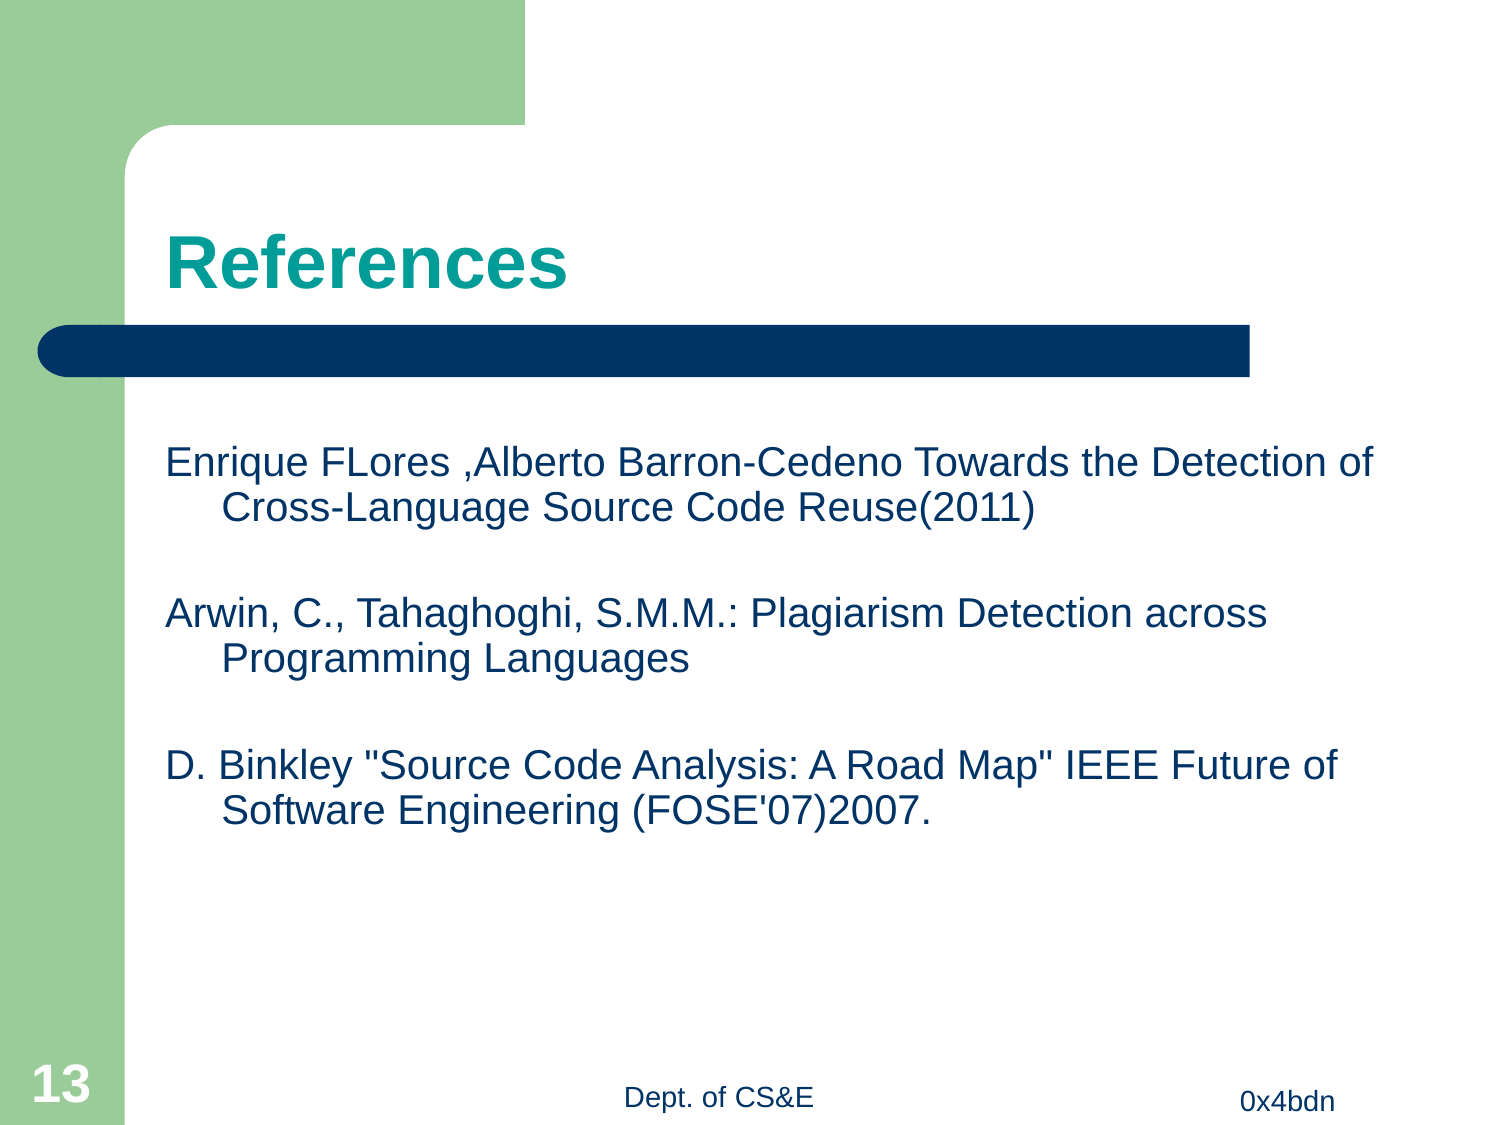

# References
Enrique FLores ,Alberto Barron-Cedeno Towards the Detection of Cross-Language Source Code Reuse(2011)
Arwin, C., Tahaghoghi, S.M.M.: Plagiarism Detection across Programming Languages
D. Binkley "Source Code Analysis: A Road Map" IEEE Future of Software Engineering (FOSE'07)2007.
Dept. of CS&E
 	0x4bdn